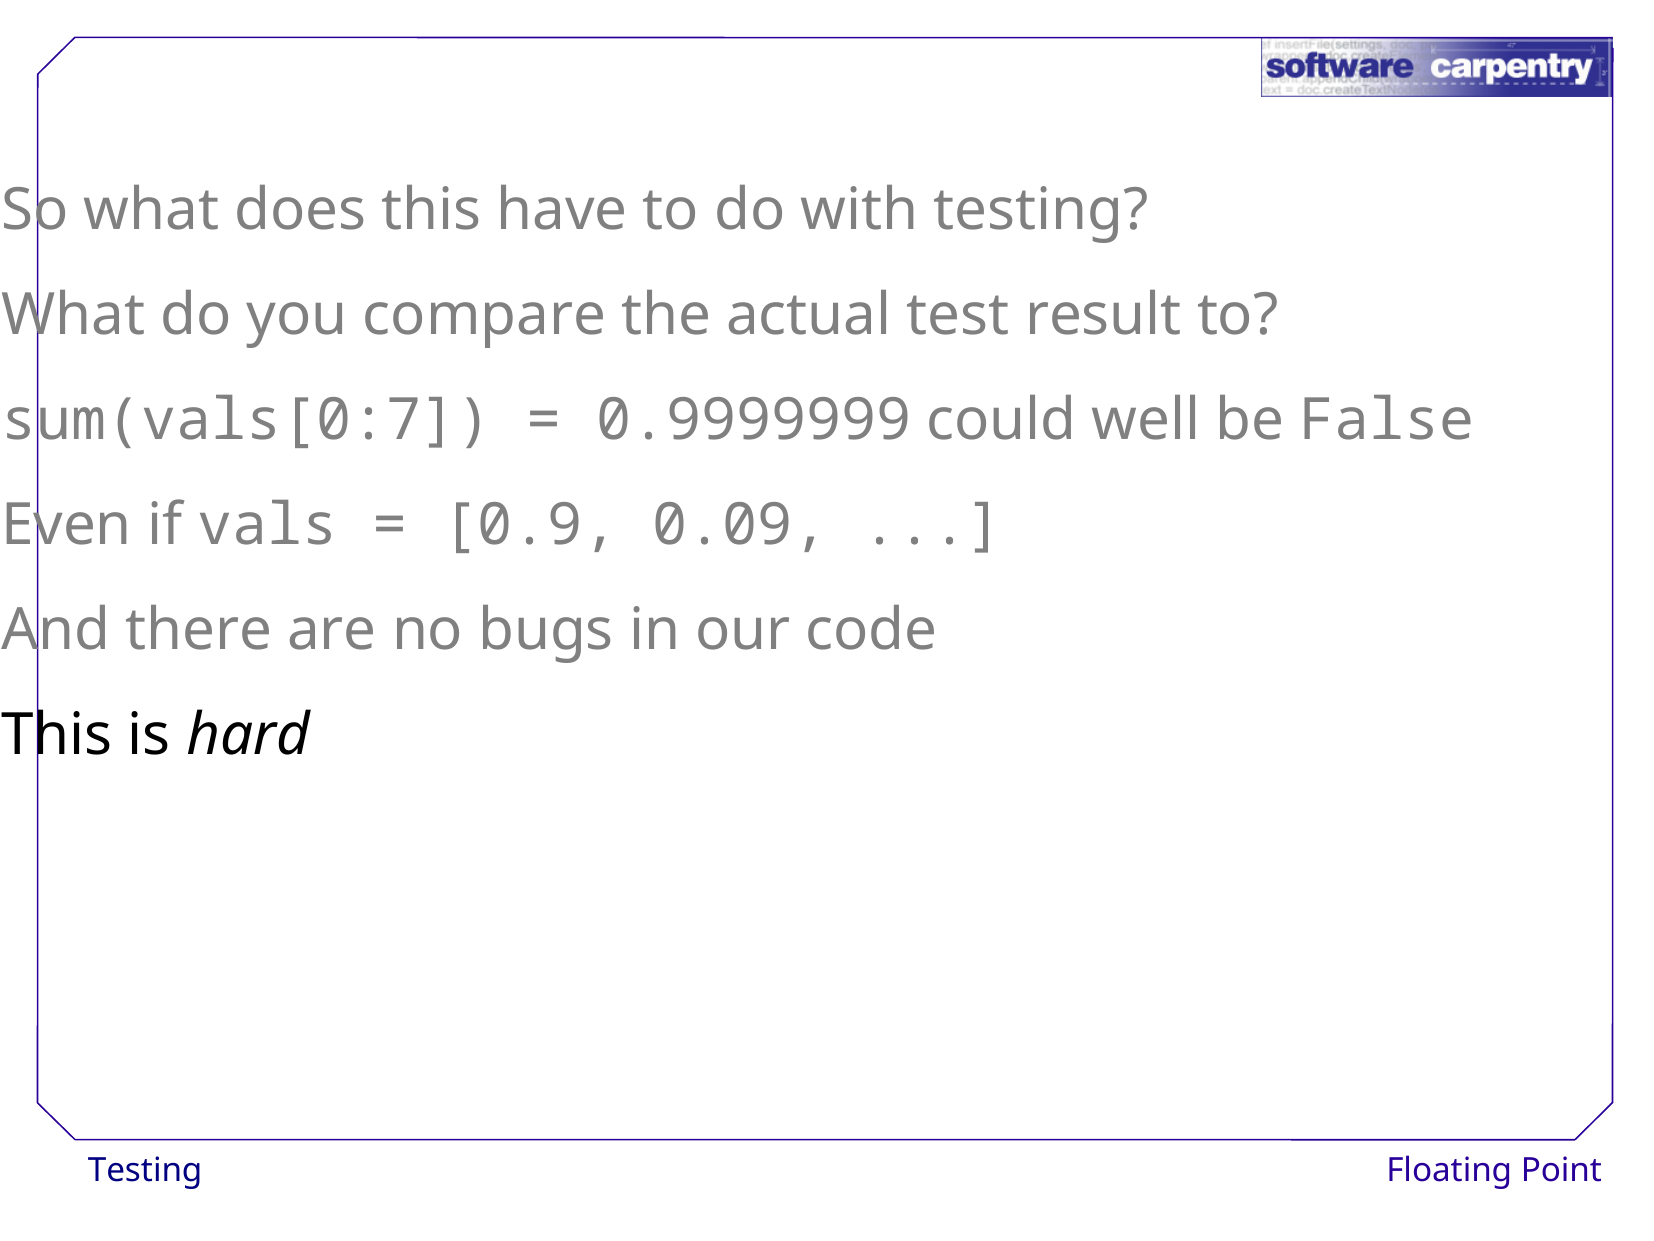

So what does this have to do with testing?
What do you compare the actual test result to?
sum(vals[0:7]) = 0.9999999 could well be False
Even if vals = [0.9, 0.09, ...]
And there are no bugs in our code
This is hard